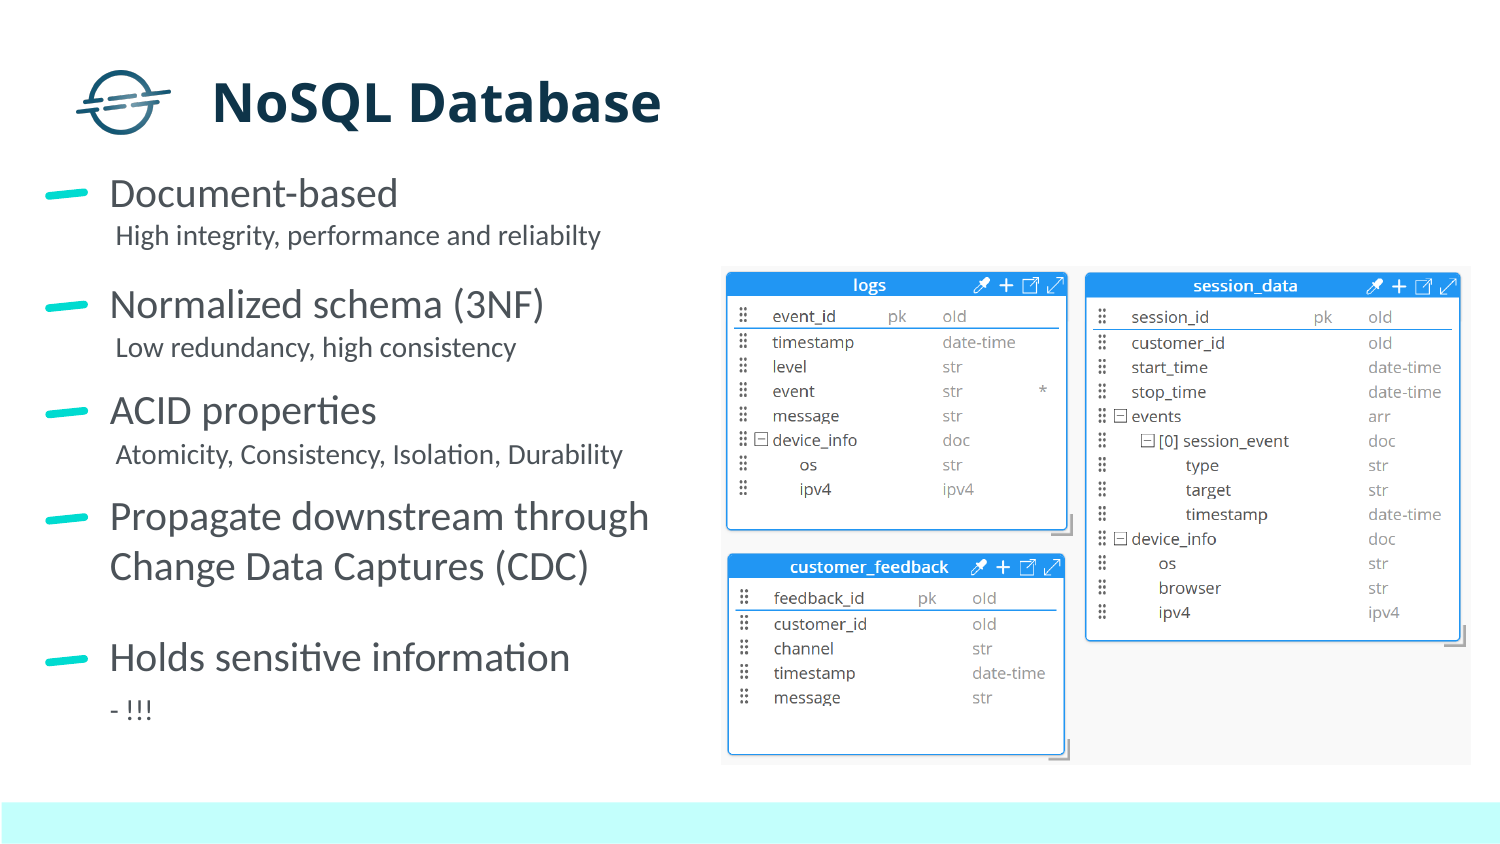

# NoSQL Database
Document-based
High integrity, performance and reliabilty
Normalized schema (3NF)
Low redundancy, high consistency
ACID properties
Atomicity, Consistency, Isolation, Durability
Propagate downstream through Change Data Captures (CDC)
Holds sensitive information
- !!!